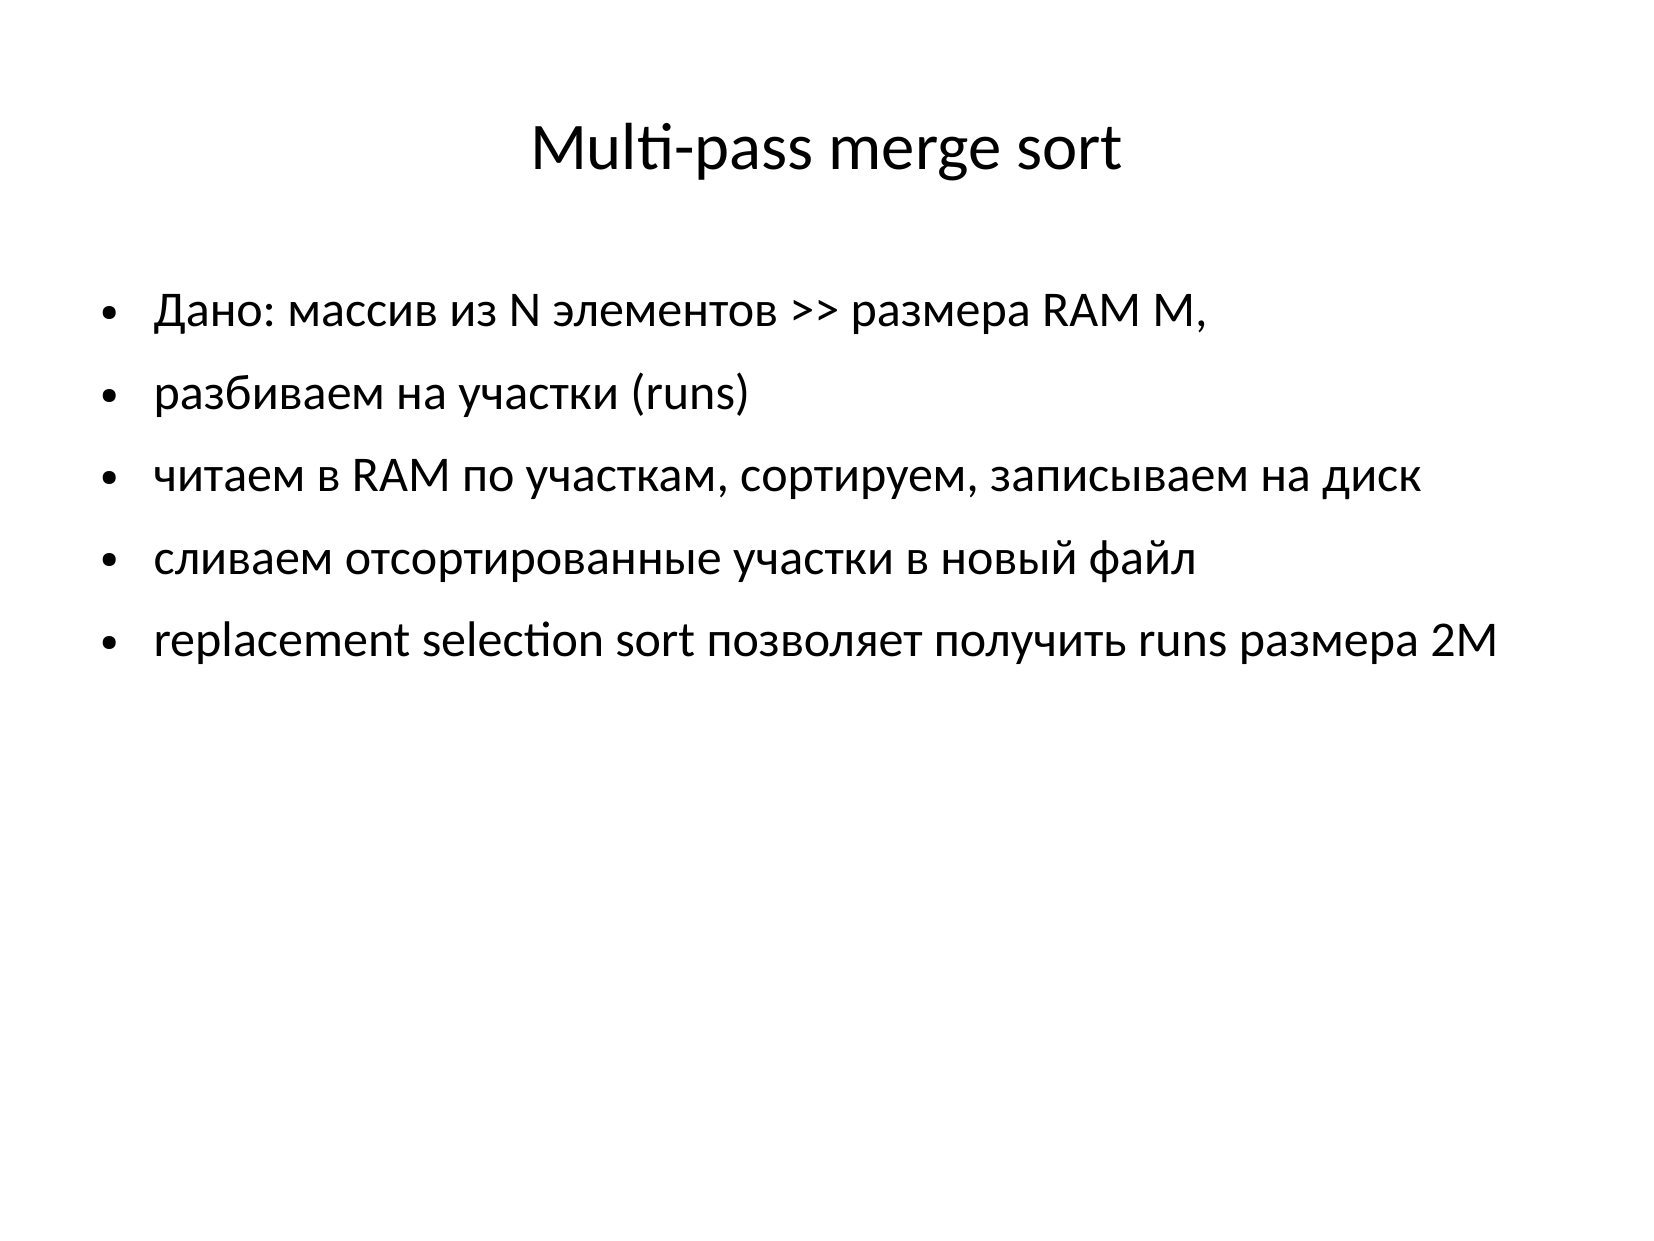

# Multi-pass merge sort
Дано: массив из N элементов >> размера RAM M,
разбиваем на участки (runs)
читаем в RAM по участкам, сортируем, записываем на диск
сливаем отсортированные участки в новый файл
replacement selection sort позволяет получить runs размера 2M